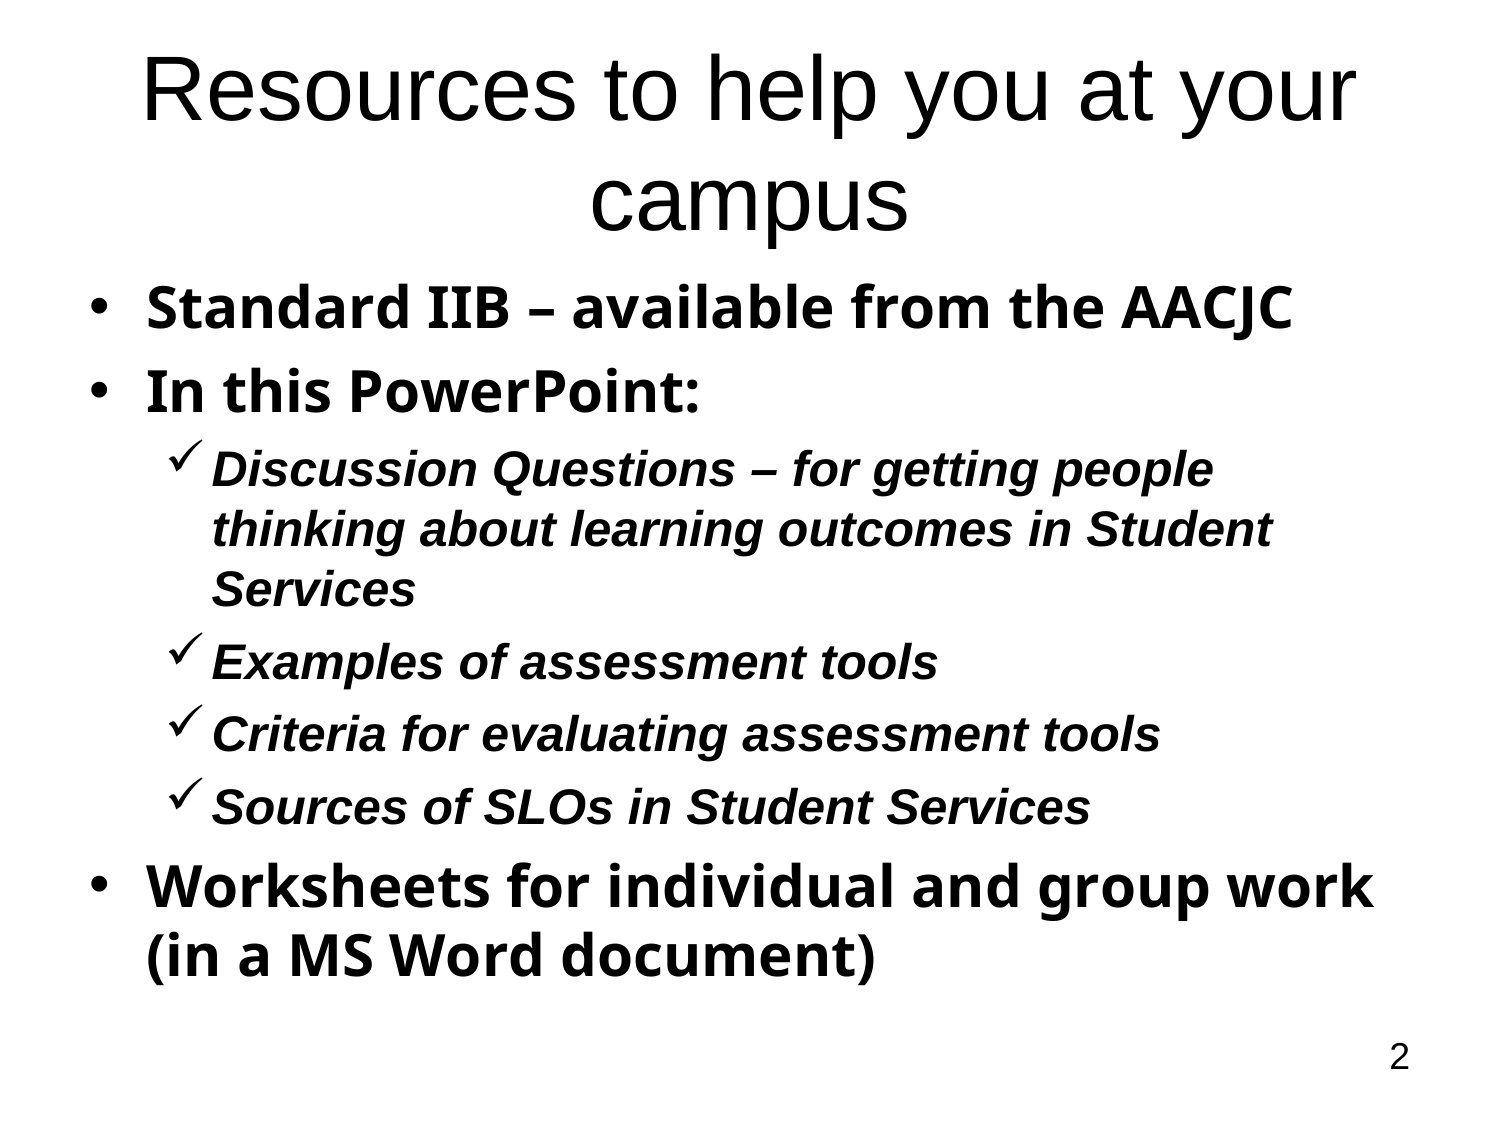

# Resources to help you at your campus
Standard IIB – available from the AACJC
In this PowerPoint:
Discussion Questions – for getting people thinking about learning outcomes in Student Services
Examples of assessment tools
Criteria for evaluating assessment tools
Sources of SLOs in Student Services
Worksheets for individual and group work (in a MS Word document)
2